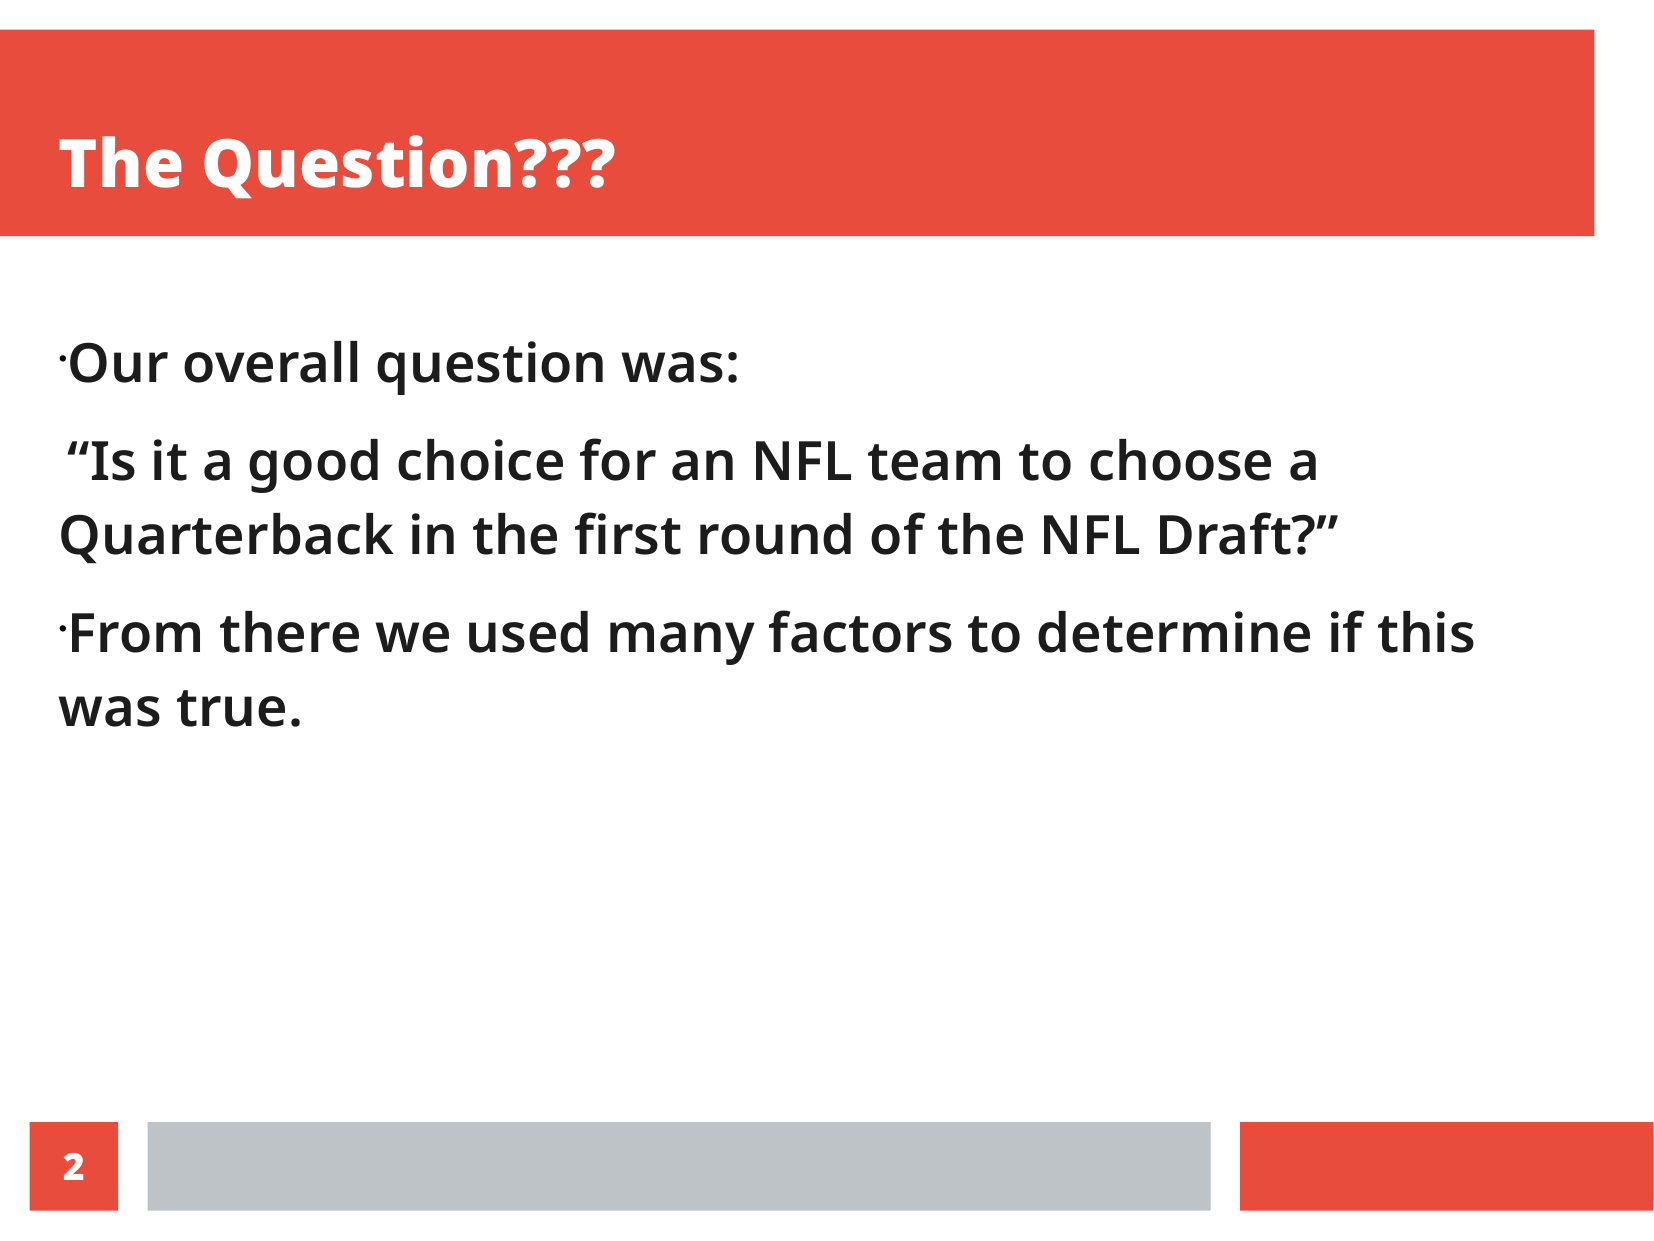

# The Question???
Our overall question was:
“Is it a good choice for an NFL team to choose a Quarterback in the first round of the NFL Draft?”
From there we used many factors to determine if this was true.
2